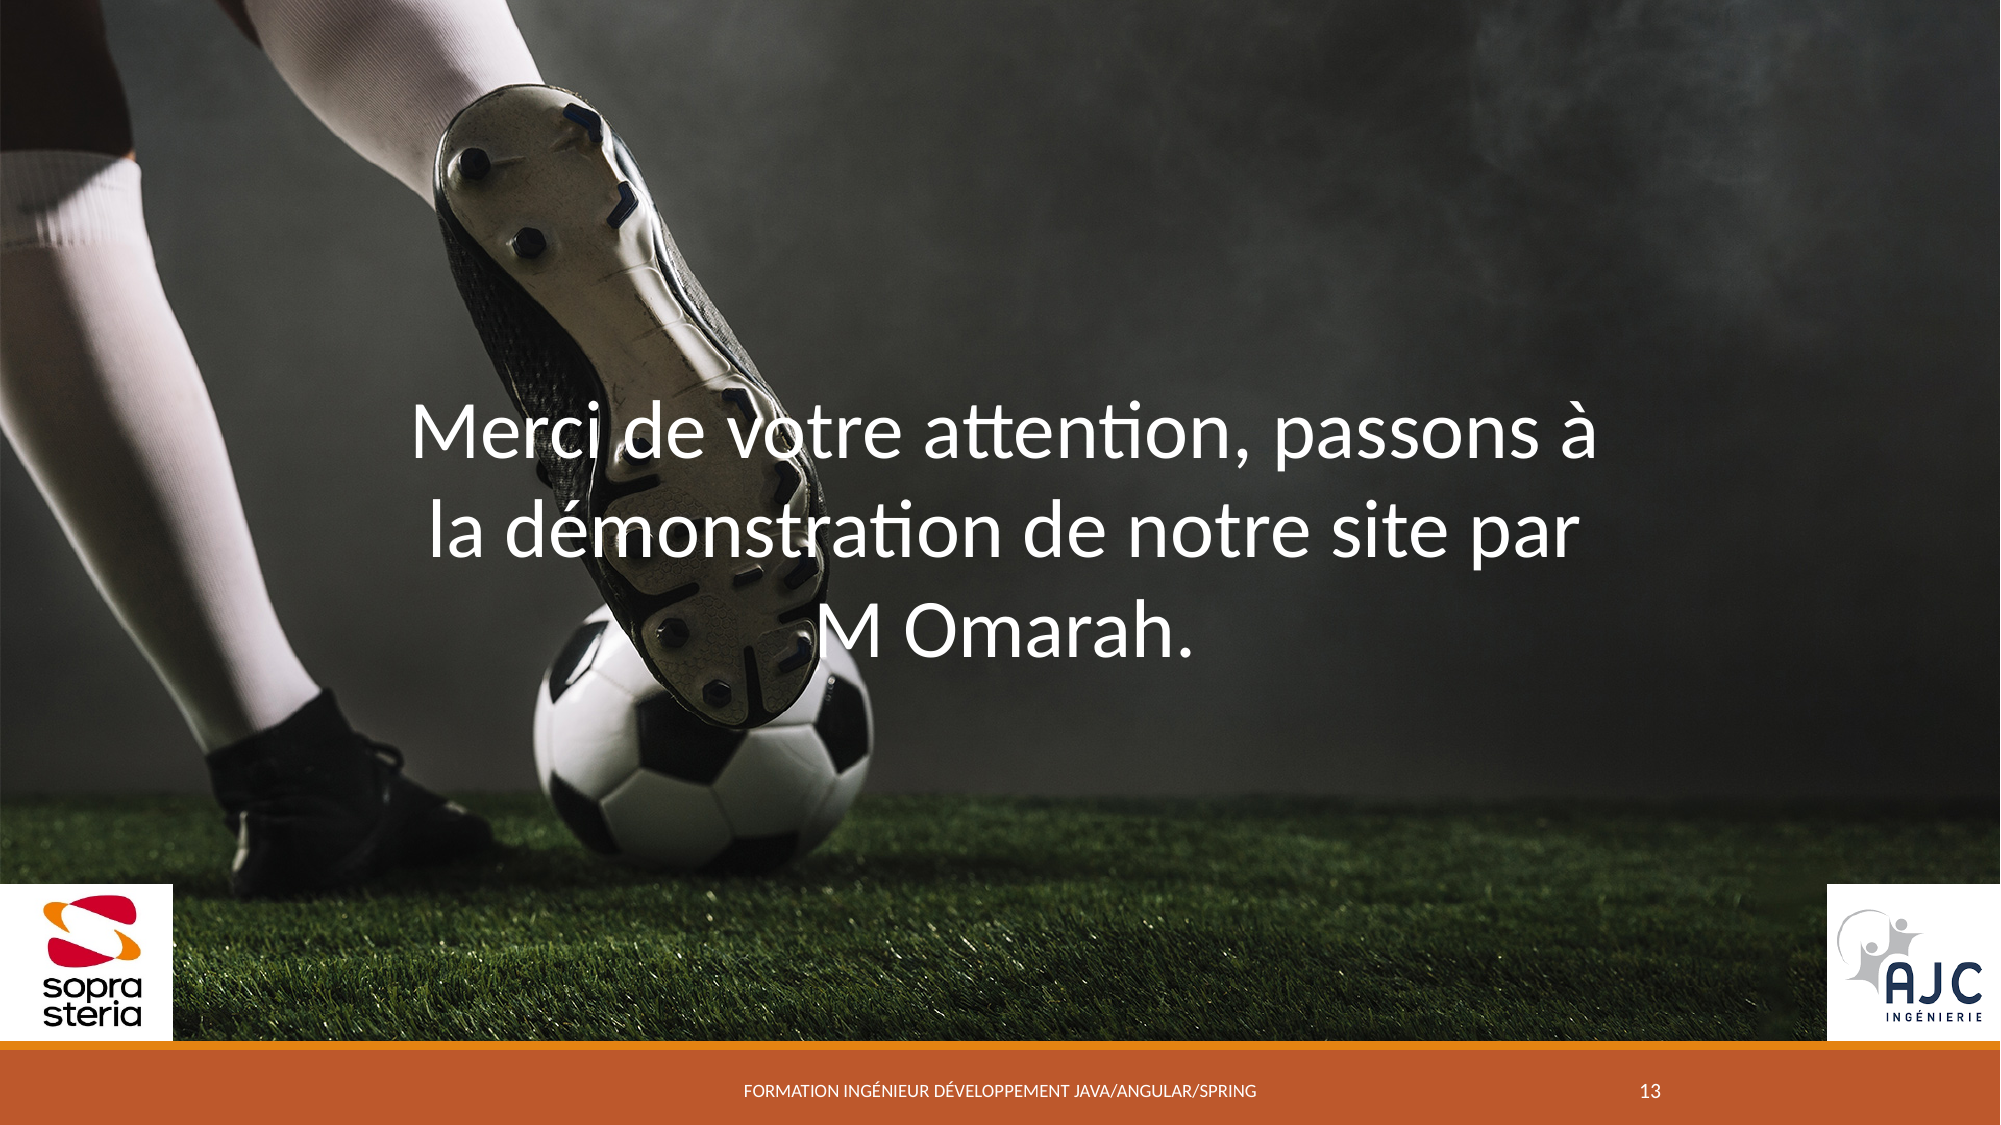

Merci de votre attention, passons à la démonstration de notre site par M Omarah.
Formation Ingénieur Développement JAVA/ANGULAR/SPRING